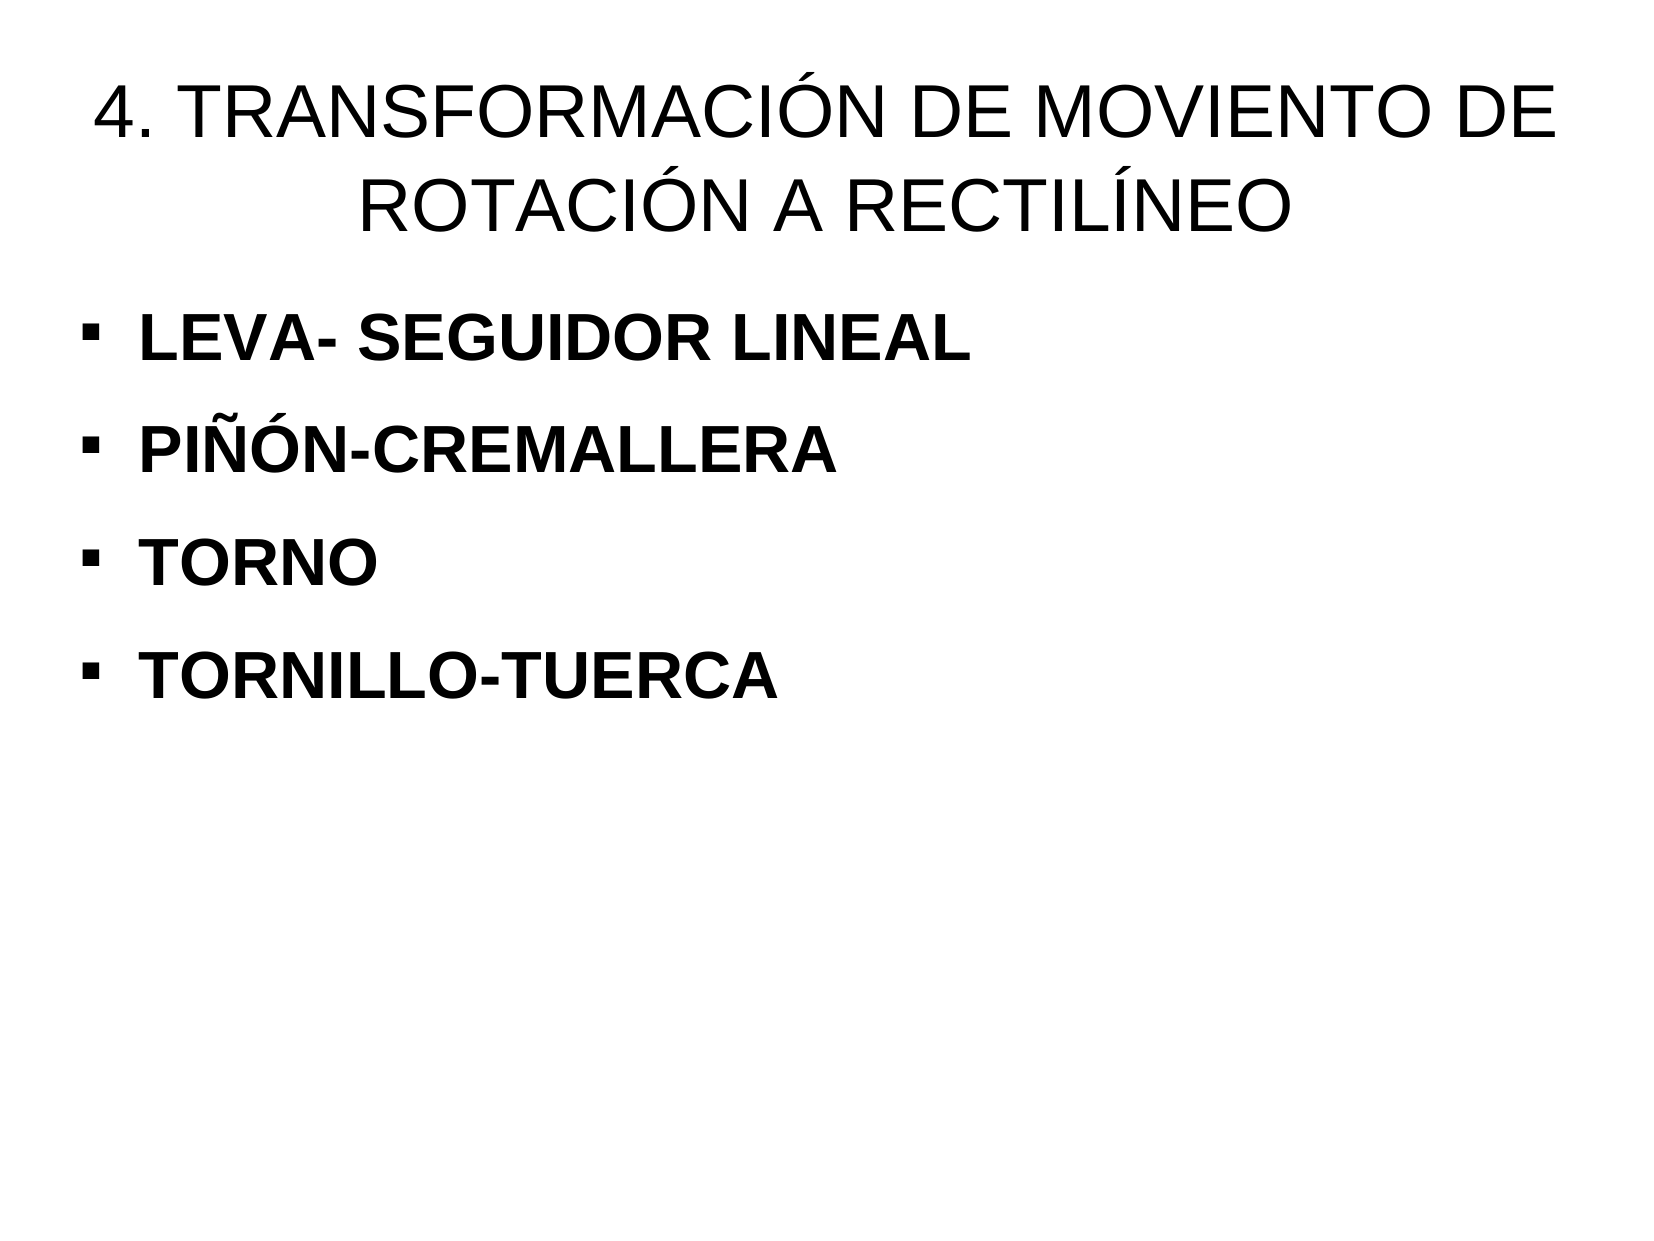

# 4. TRANSFORMACIÓN DE MOVIENTO DE ROTACIÓN A RECTILÍNEO
LEVA- SEGUIDOR LINEAL
PIÑÓN-CREMALLERA
TORNO
TORNILLO-TUERCA